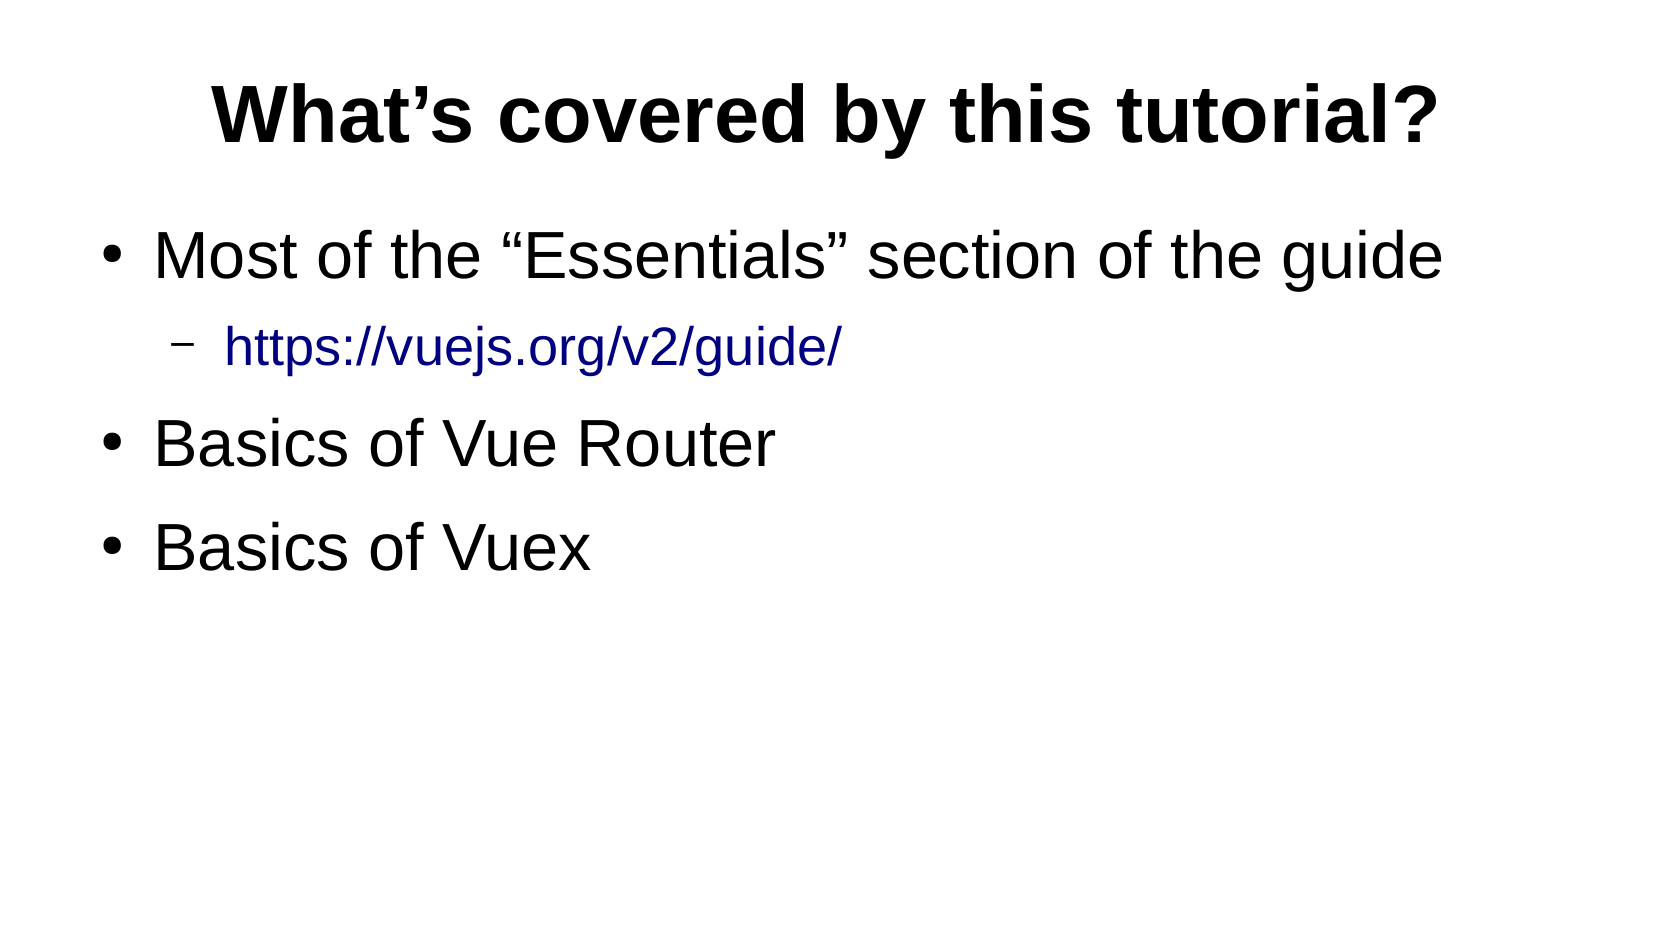

# What’s covered by this tutorial?
Most of the “Essentials” section of the guide
https://vuejs.org/v2/guide/
Basics of Vue Router
Basics of Vuex